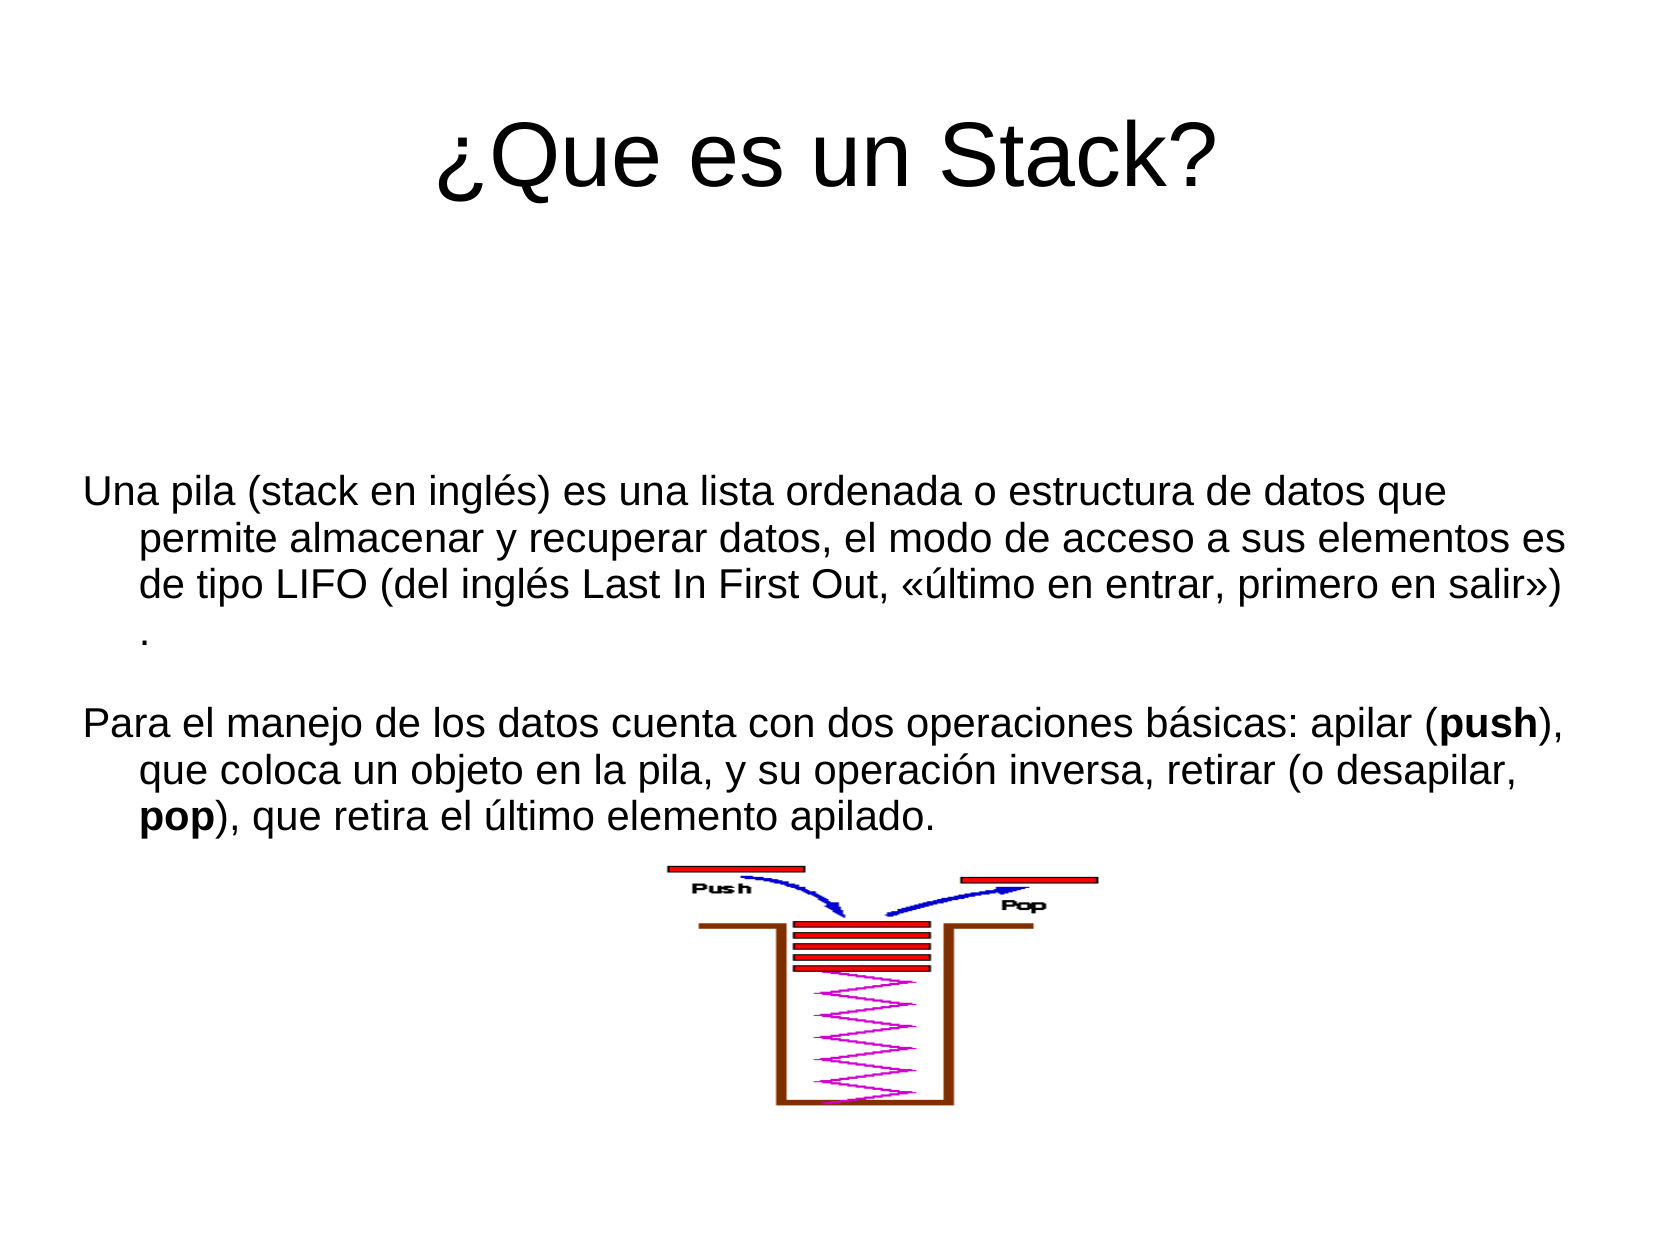

# ¿Que es un Stack?
Una pila (stack en inglés) es una lista ordenada o estructura de datos que permite almacenar y recuperar datos, el modo de acceso a sus elementos es de tipo LIFO (del inglés Last In First Out, «último en entrar, primero en salir») .
Para el manejo de los datos cuenta con dos operaciones básicas: apilar (push), que coloca un objeto en la pila, y su operación inversa, retirar (o desapilar, pop), que retira el último elemento apilado.